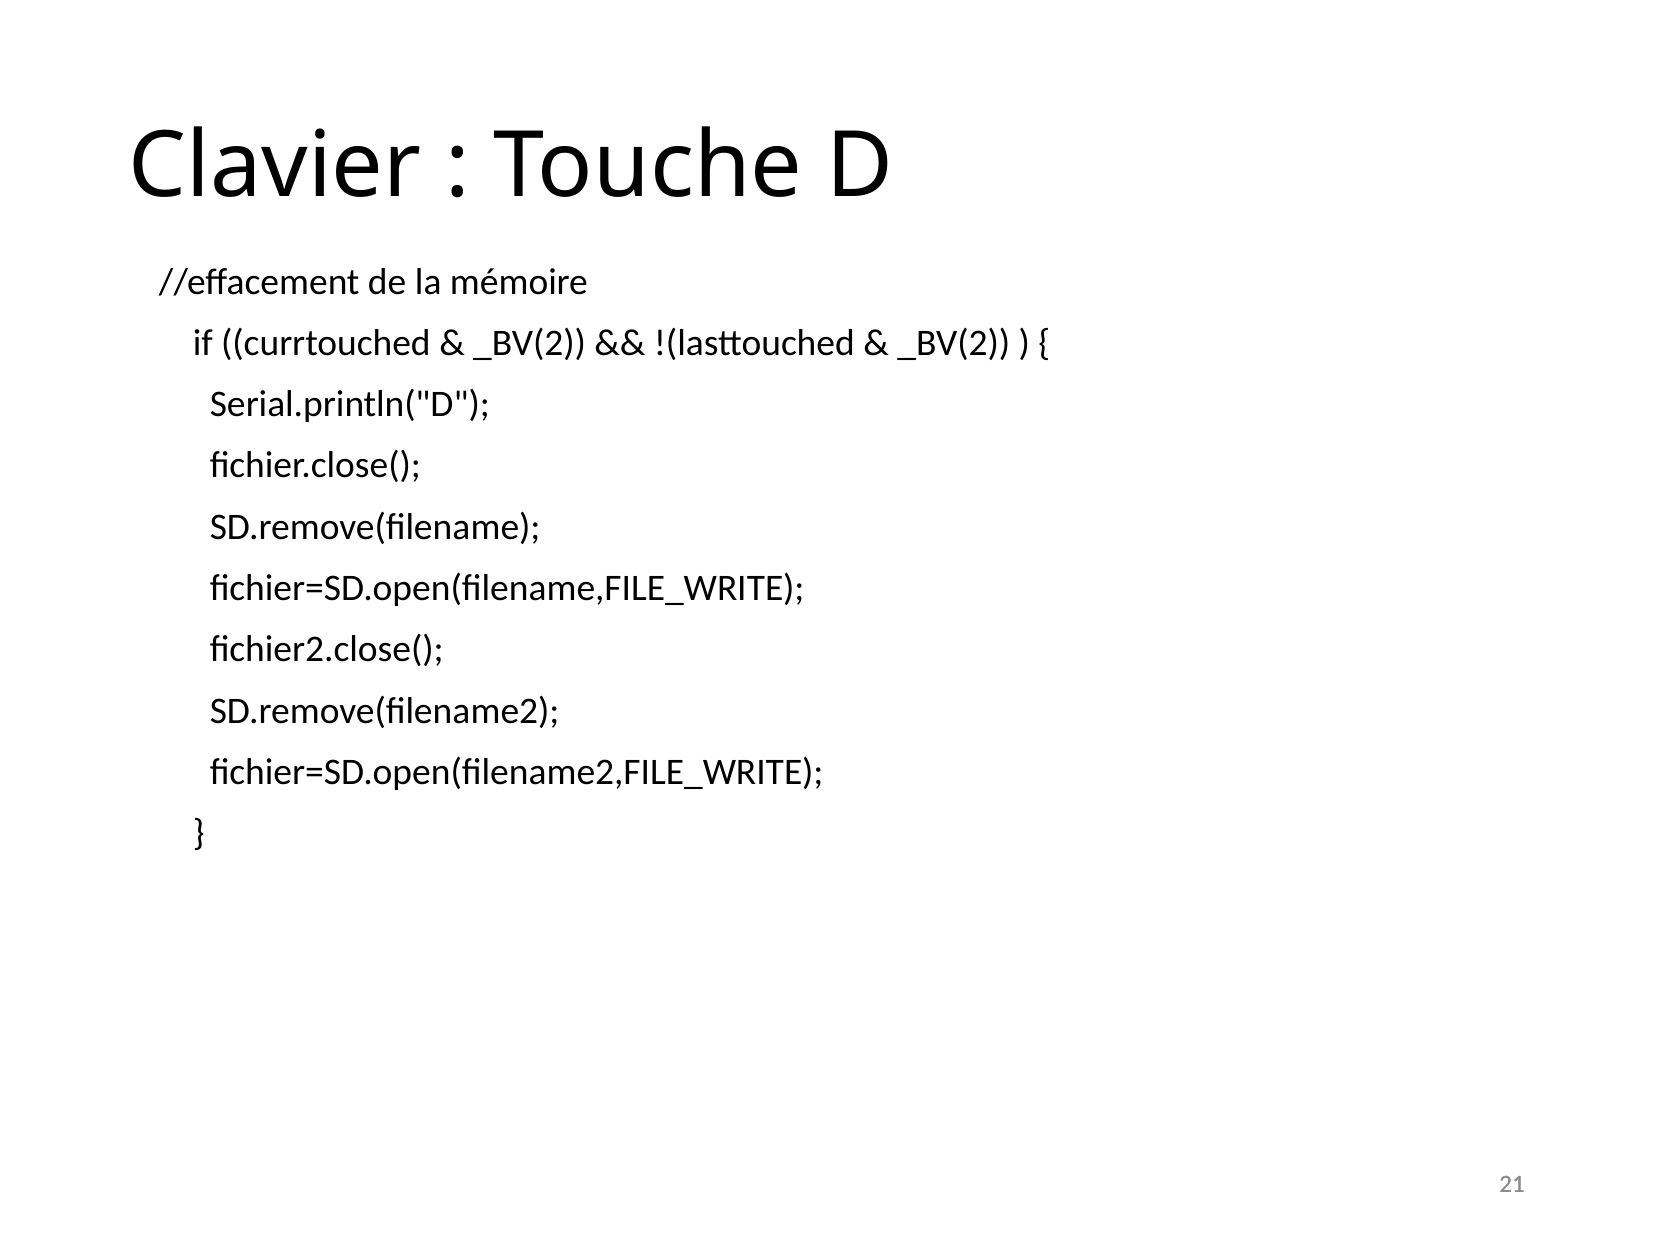

Clavier : Touche D
# //effacement de la mémoire
 if ((currtouched & _BV(2)) && !(lasttouched & _BV(2)) ) {
 Serial.println("D");
 fichier.close();
 SD.remove(filename);
 fichier=SD.open(filename,FILE_WRITE);
 fichier2.close();
 SD.remove(filename2);
 fichier=SD.open(filename2,FILE_WRITE);
 }
21